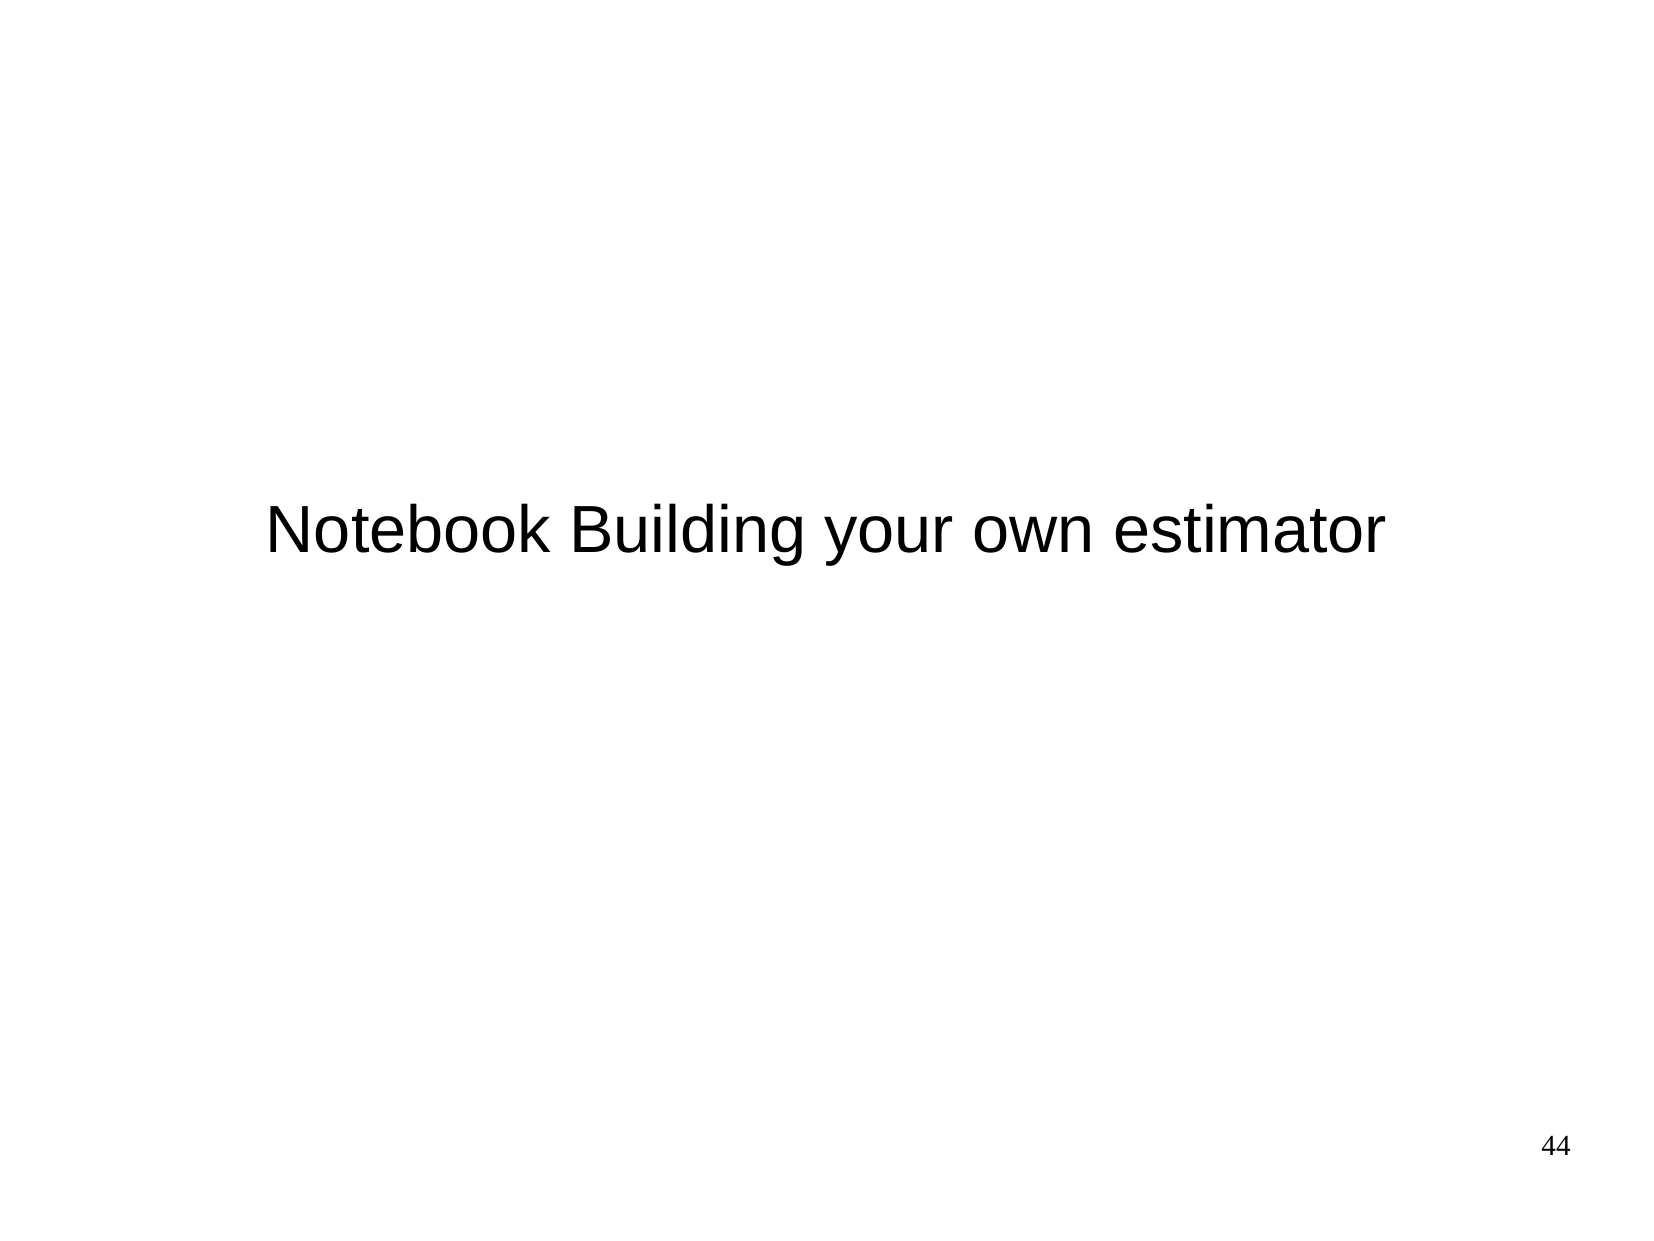

# Notebook Building your own estimator
44